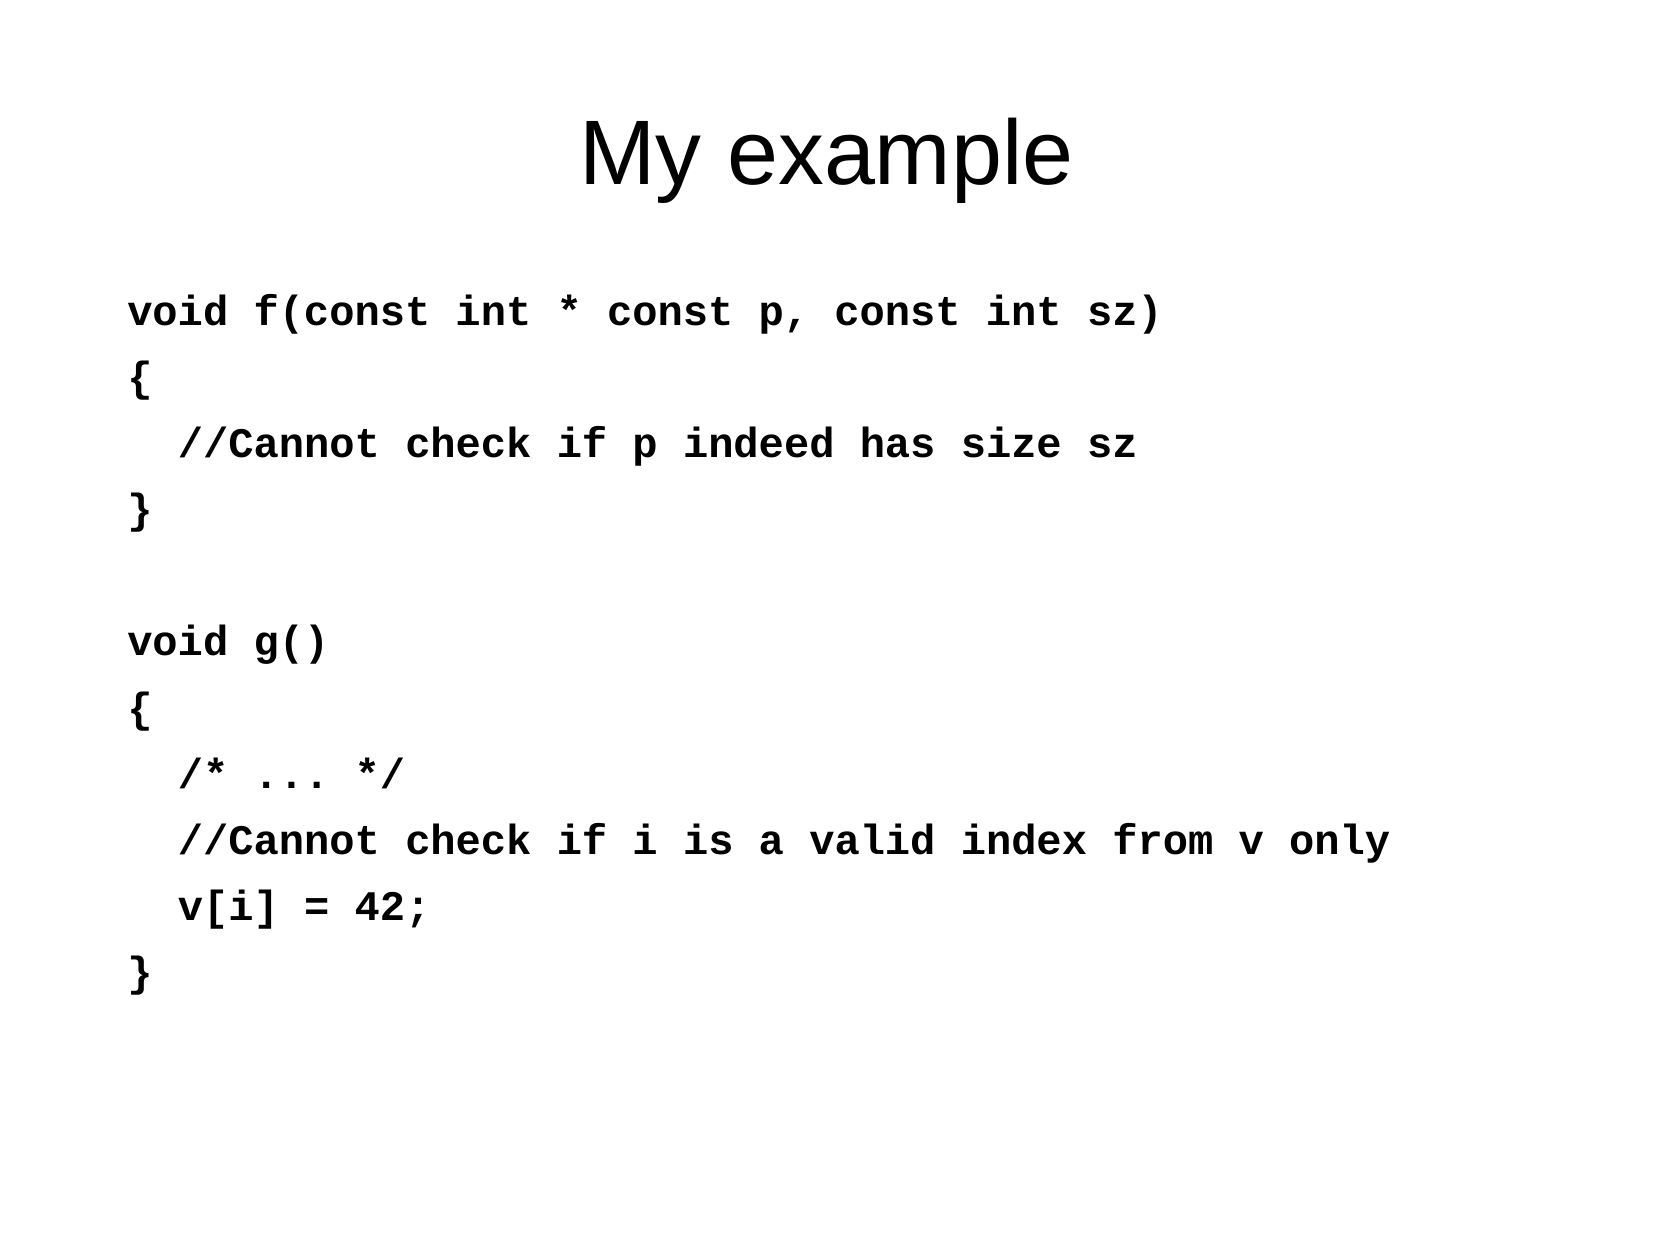

#
My example
void f(const int * const p, const int sz)
{
 //Cannot check if p indeed has size sz
}
void g()
{
 /* ... */
 //Cannot check if i is a valid index from v only
 v[i] = 42;
}